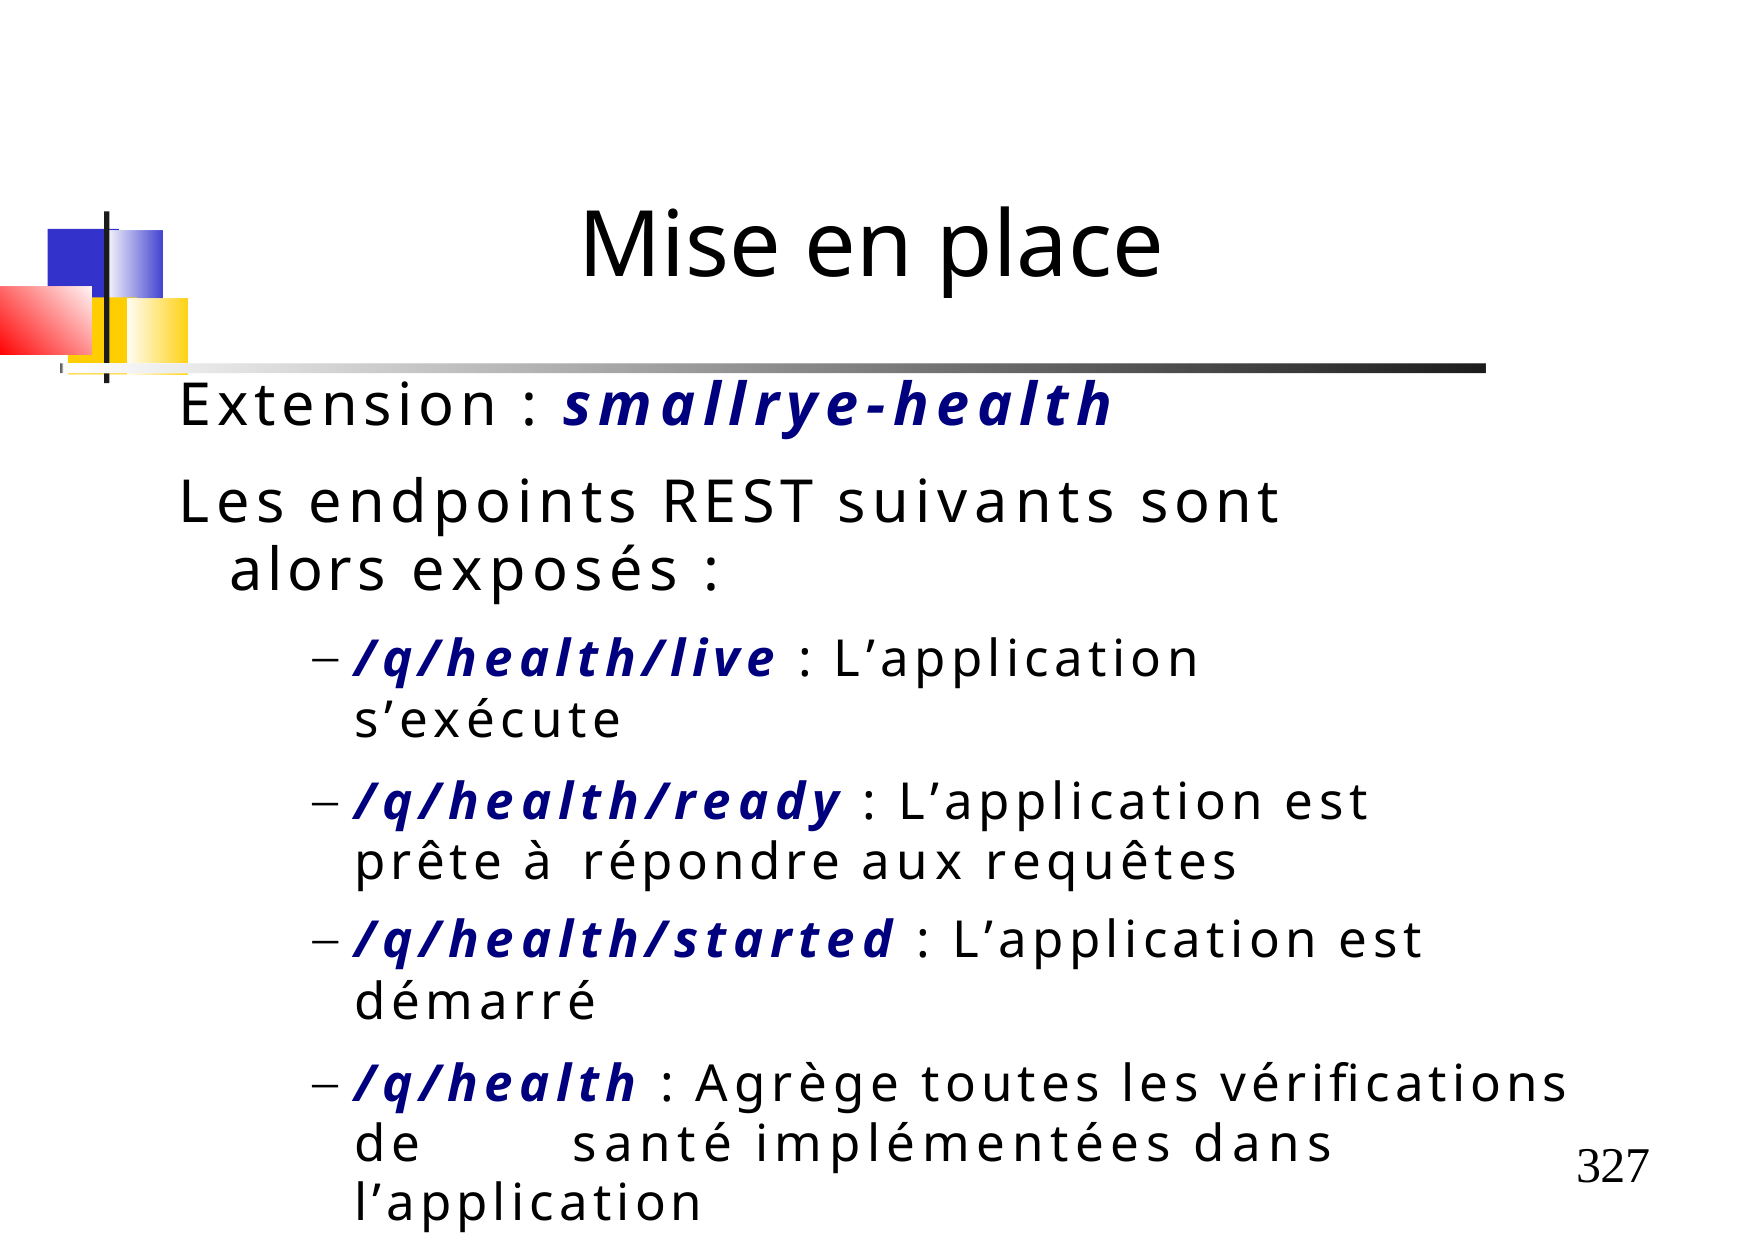

# Mise en place
Extension : smallrye-health
Les endpoints REST suivants sont alors exposés :
/q/health/live : L’application s’exécute
/q/health/ready : L’application est prête à répondre aux requêtes
/q/health/started : L’application est démarré
/q/health : Agrège toutes les vérifications de 	santé implémentées dans l’application
327